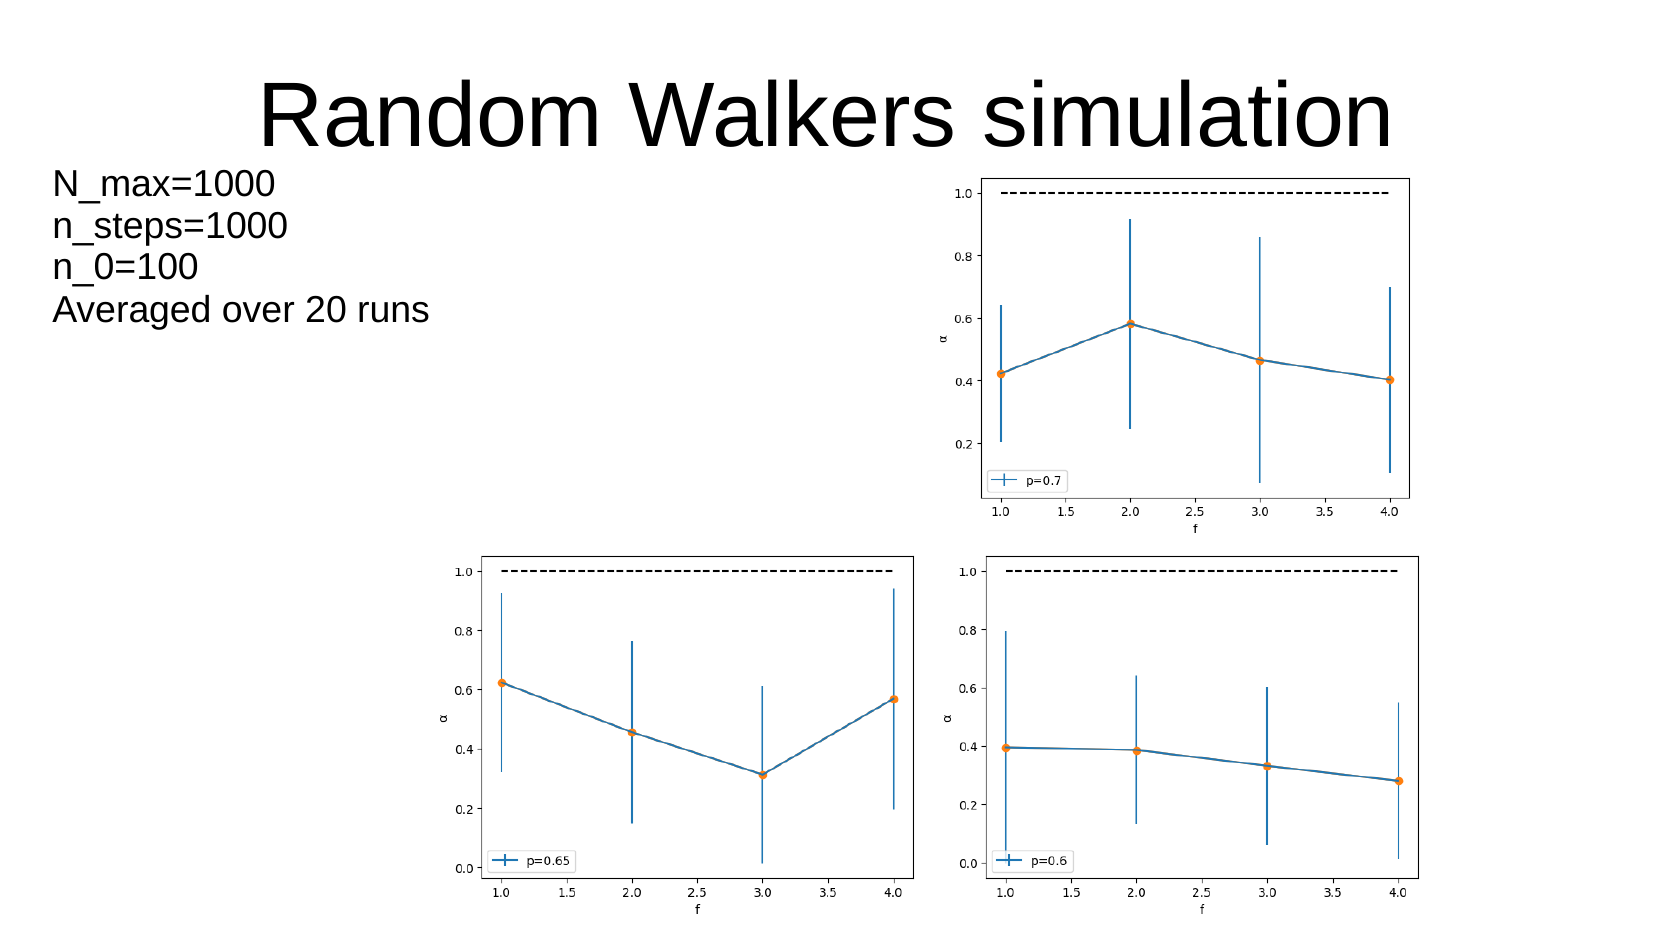

# Random Walkers simulation
N_max=1000
n_steps=1000
n_0=100
Averaged over 20 runs